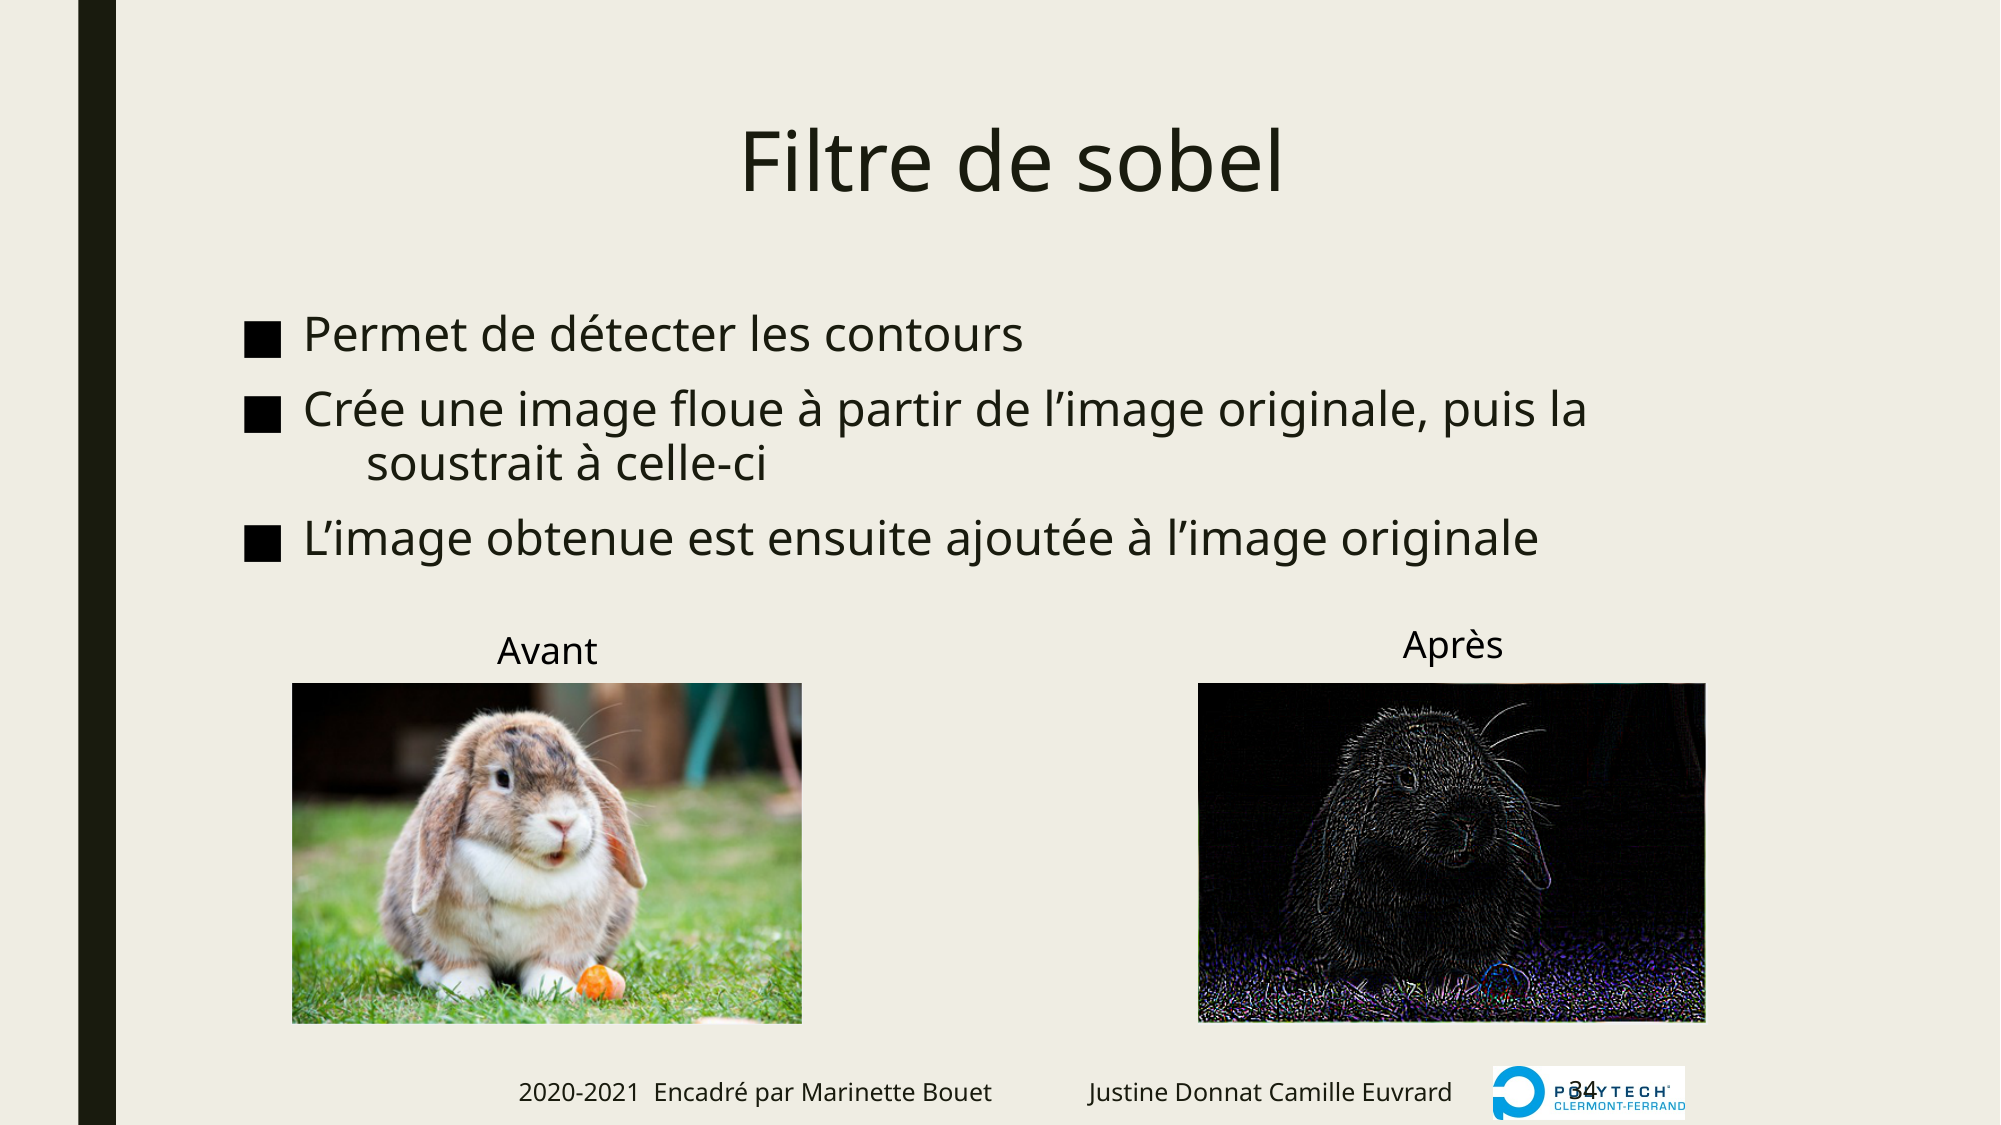

# Filtre de sobel
Permet de détecter les contours
Crée une image floue à partir de l’image originale, puis la soustrait à celle-ci
L’image obtenue est ensuite ajoutée à l’image originale
Après
Avant
2020-2021 Encadré par Marinette Bouet Justine Donnat Camille Euvrard